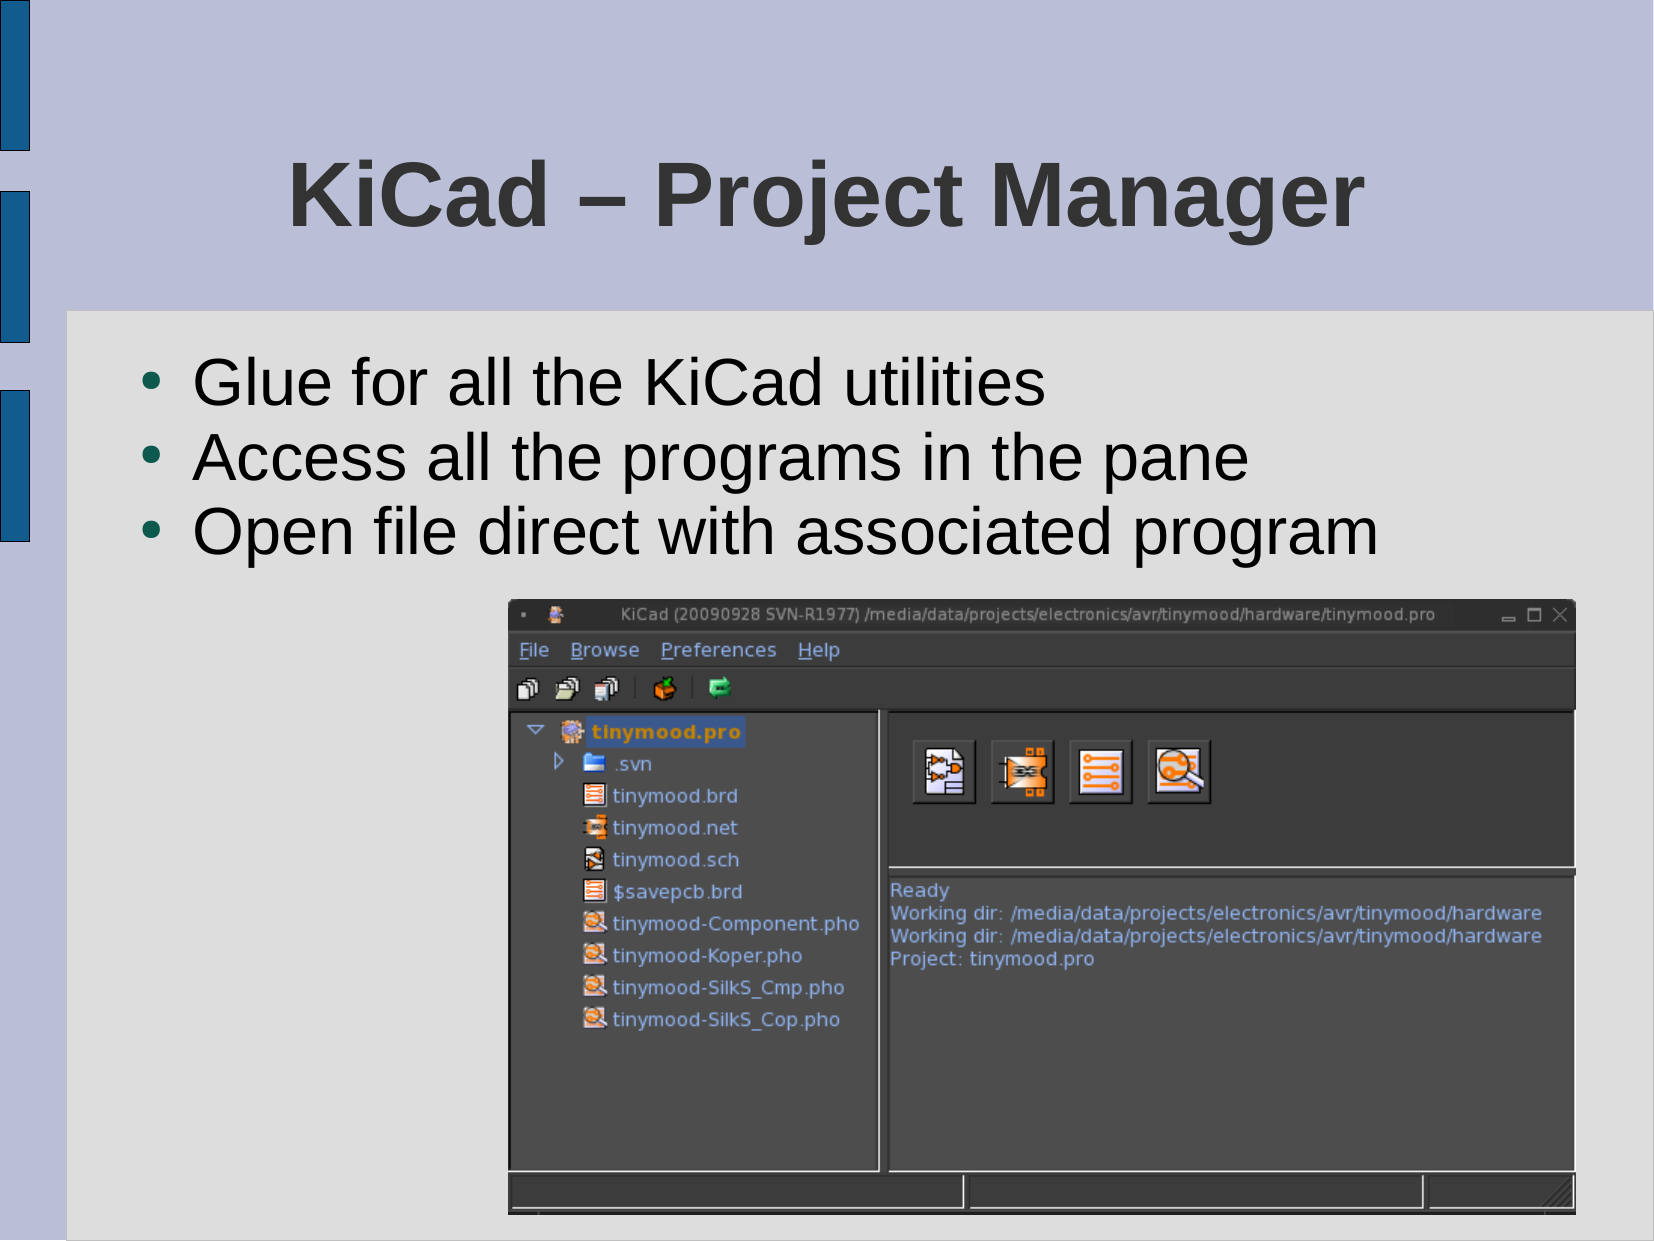

# KiCad – Project Manager
Glue for all the KiCad utilities
Access all the programs in the pane
Open file direct with associated program